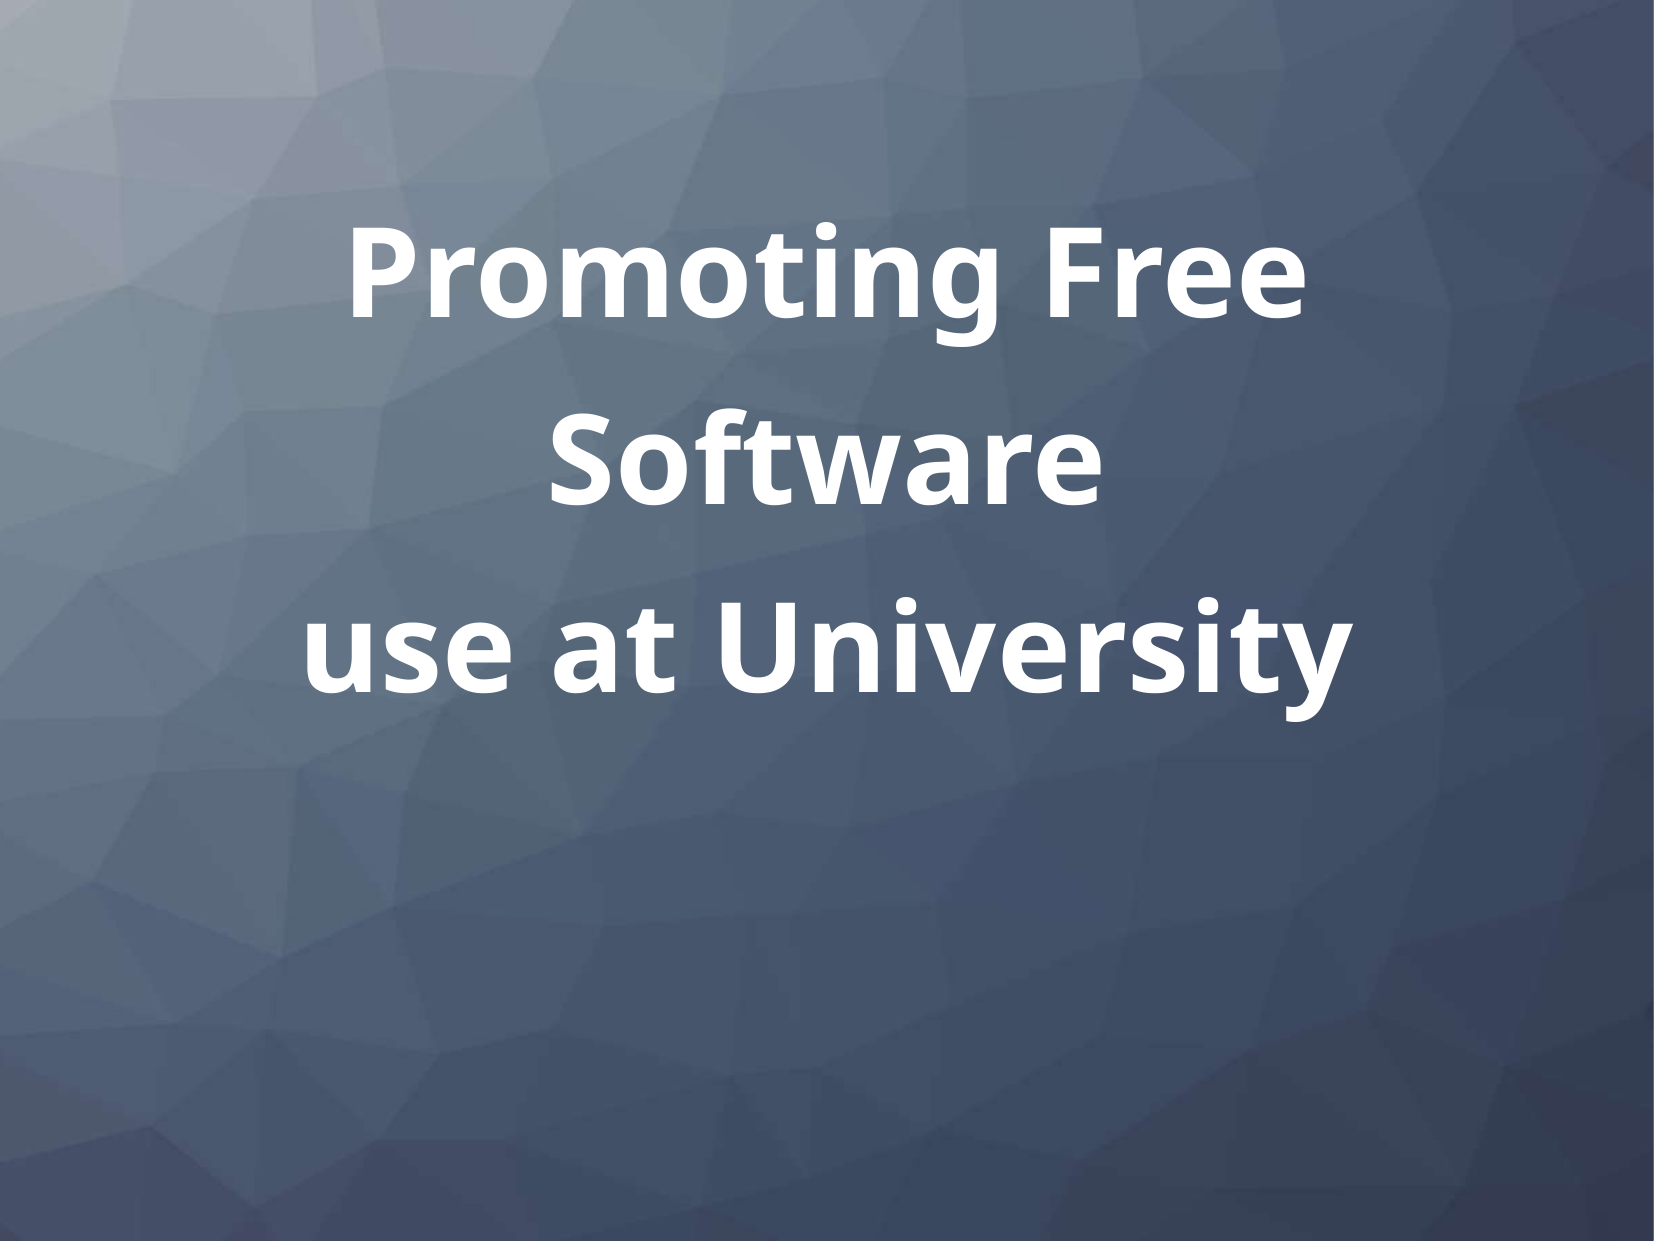

# Promoting Free Software use at University